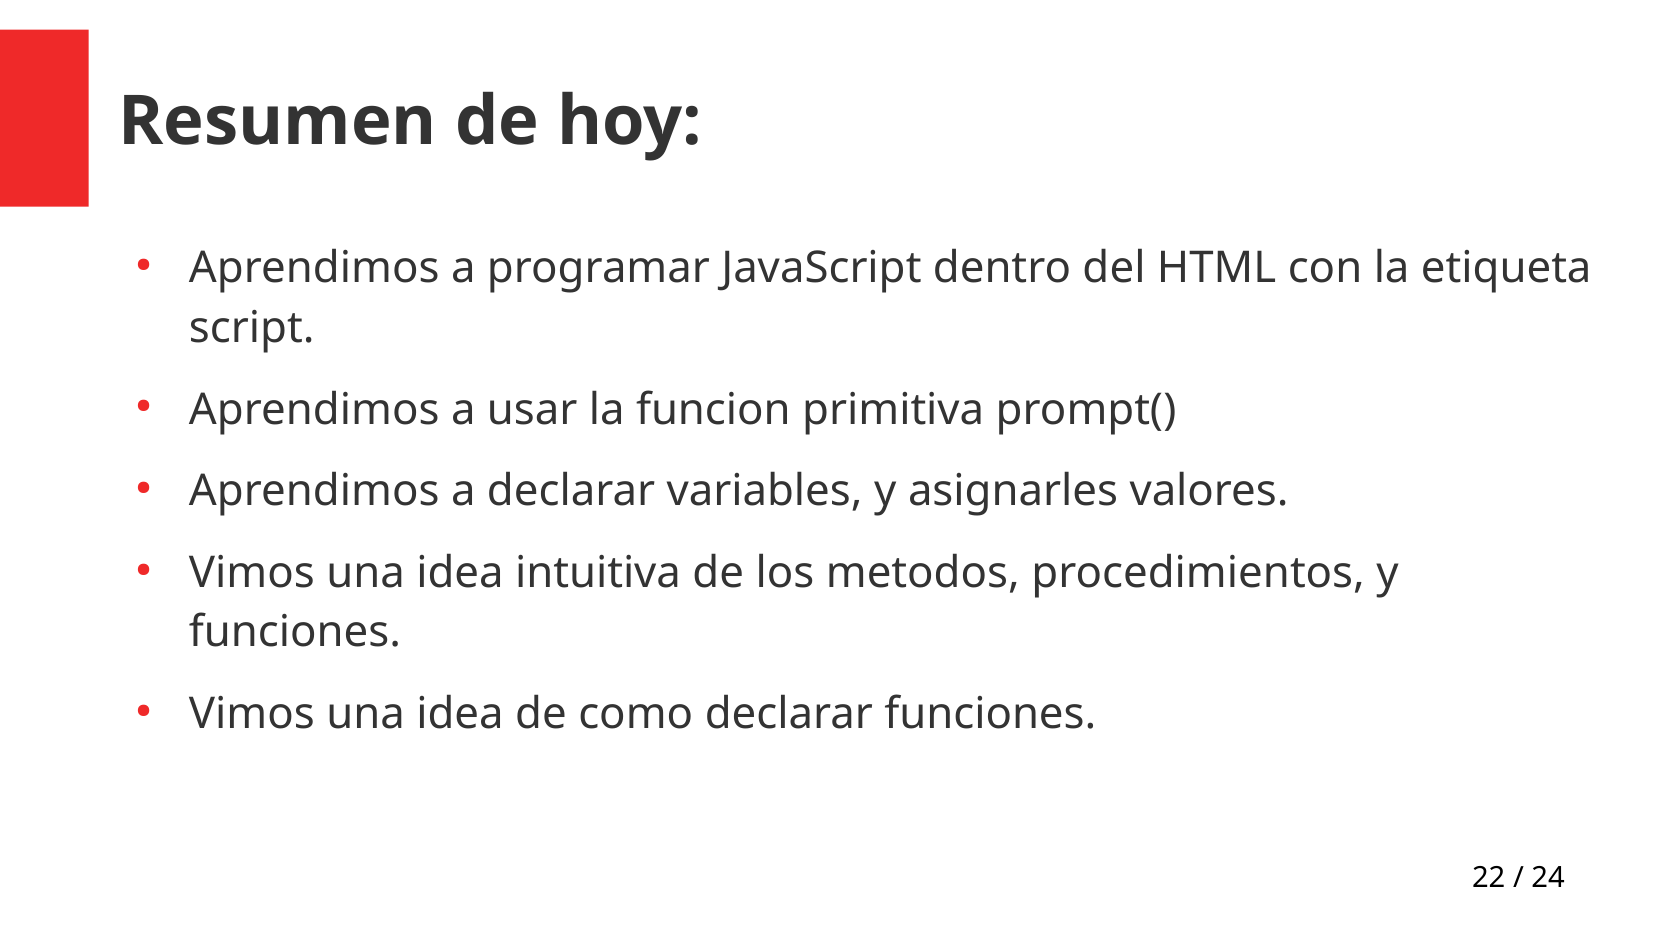

# Resumen de hoy:
Aprendimos a programar JavaScript dentro del HTML con la etiqueta script.
Aprendimos a usar la funcion primitiva prompt()
Aprendimos a declarar variables, y asignarles valores.
Vimos una idea intuitiva de los metodos, procedimientos, y funciones.
Vimos una idea de como declarar funciones.
22